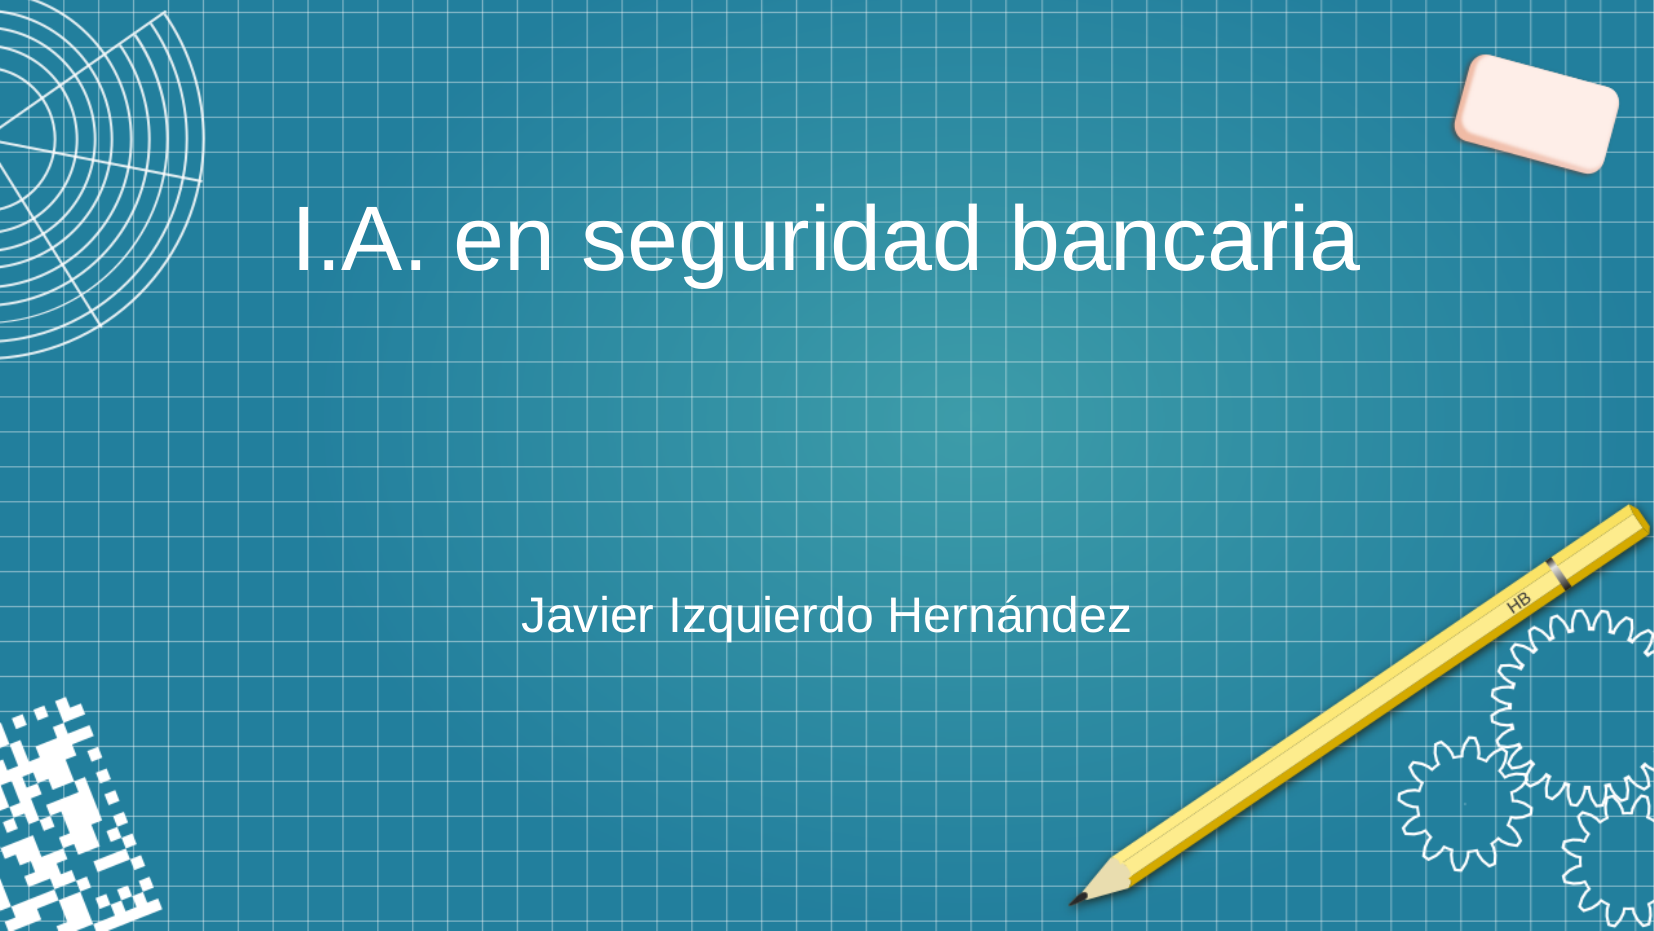

# I.A. en seguridad bancaria
Javier Izquierdo Hernández